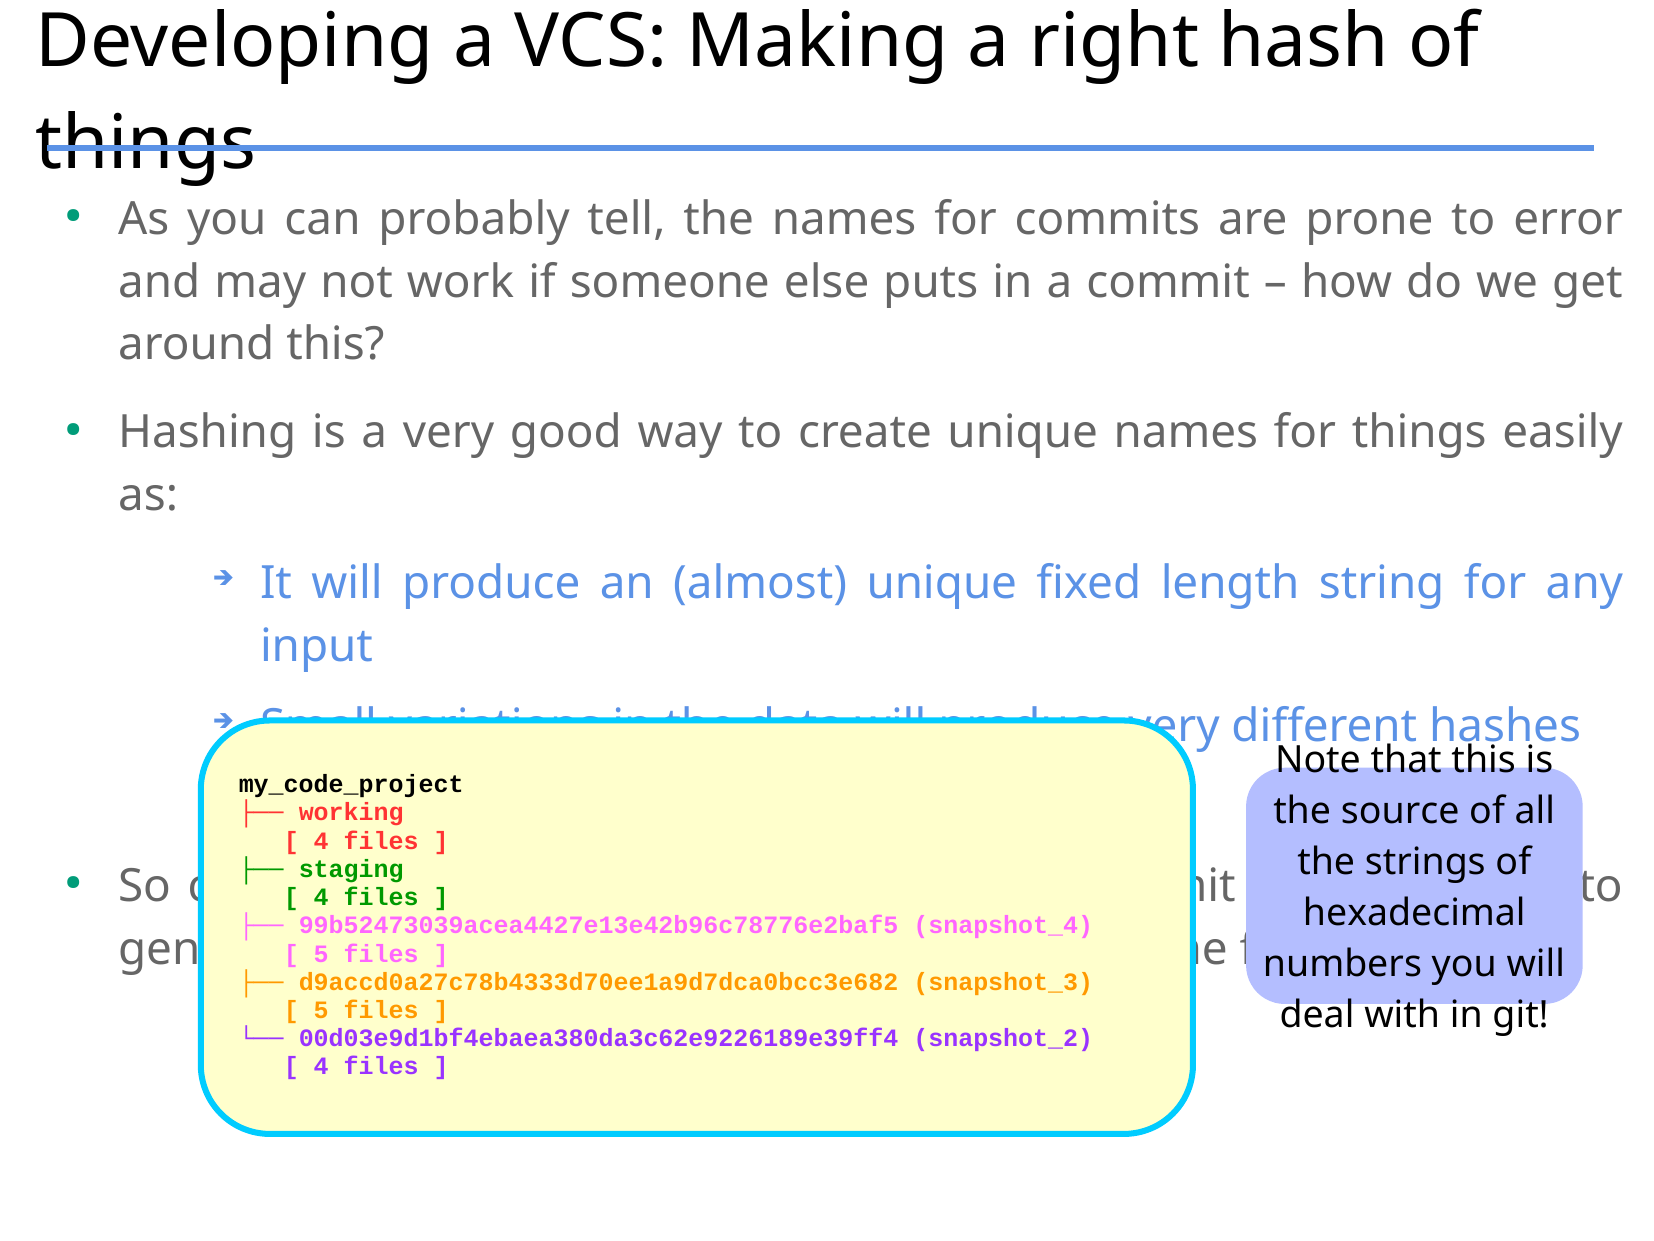

# Developing a VCS: Making a right hash of things
As you can probably tell, the names for commits are prone to error and may not work if someone else puts in a commit – how do we get around this?
Hashing is a very good way to create unique names for things easily as:
It will produce an (almost) unique fixed length string for any input
Small variations in the data will produce very different hashes
It is computationally very quick
So can we use the only unique file in each commit ('message.txt') to generate a hash and use that as the directory name for the commit?
In theory, yes, but now we don't know what order the commits were made in...
my_code_project
├── working
 [ 4 files ]
├── staging
 [ 4 files ]
├── 99b52473039acea4427e13e42b96c78776e2baf5 (snapshot_4)
 [ 5 files ]
├── d9accd0a27c78b4333d70ee1a9d7dca0bcc3e682 (snapshot_3)
 [ 5 files ]
└── 00d03e9d1bf4ebaea380da3c62e9226189e39ff4 (snapshot_2)
 [ 4 files ]
Note that this is the source of all the strings of hexadecimal numbers you will deal with in git!